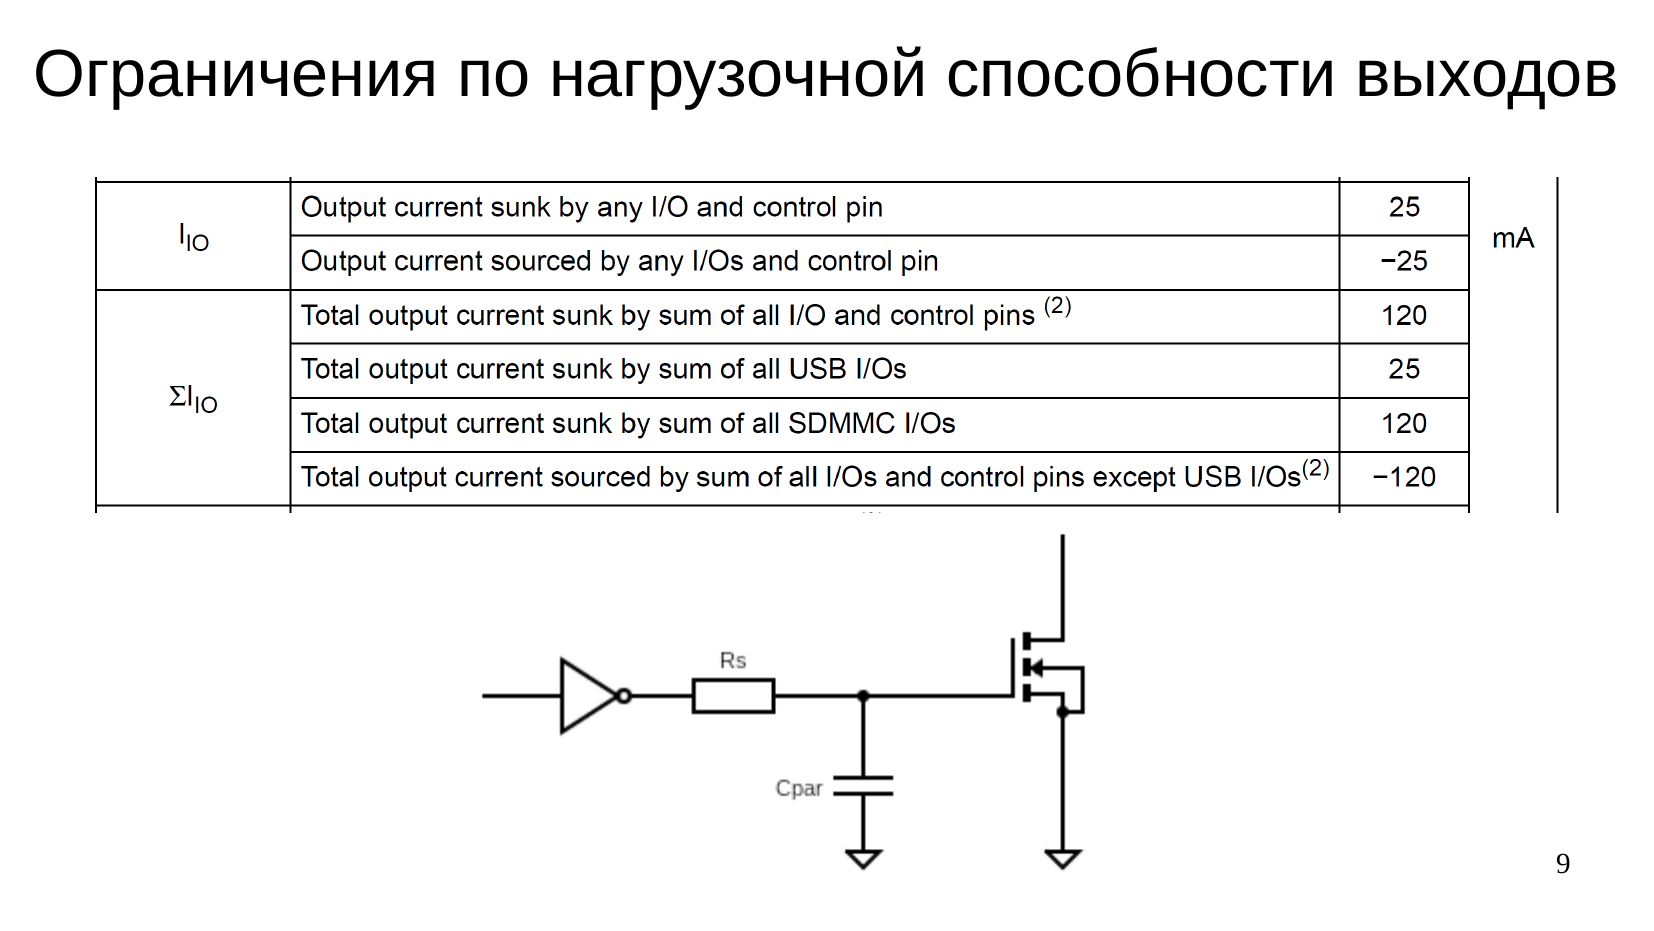

# Ограничения по нагрузочной способности выходов
9